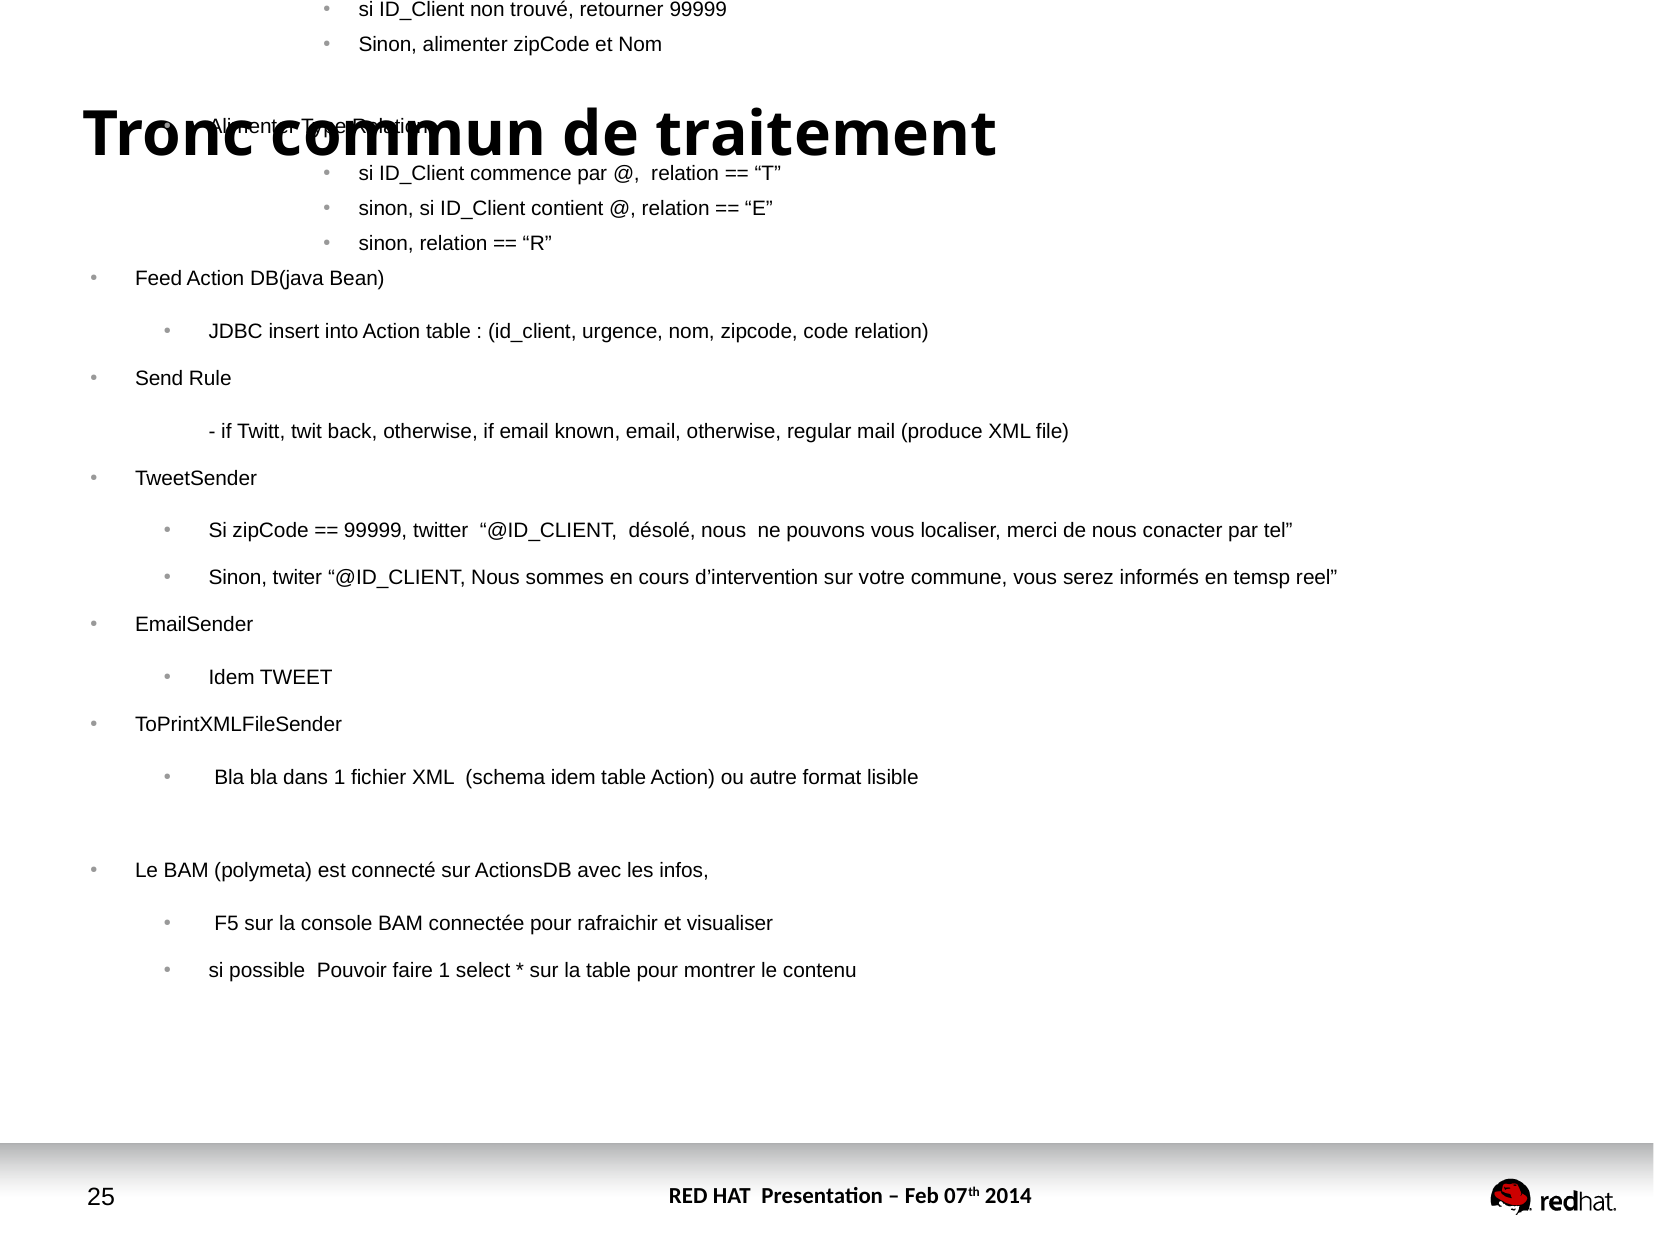

CHECK (Java Bean)
Si zipCode absent, chercher dans le MOCK service (webService ?) ZipCode en fonction de l’ID_Client dans CRM,
si ID_Client non trouvé, retourner 99999
Sinon, alimenter zipCode et Nom
Alimenter Type Relation
si ID_Client commence par @, relation == “T”
sinon, si ID_Client contient @, relation == “E”
sinon, relation == “R”
Feed Action DB(java Bean)
JDBC insert into Action table : (id_client, urgence, nom, zipcode, code relation)
Send Rule
- if Twitt, twit back, otherwise, if email known, email, otherwise, regular mail (produce XML file)
TweetSender
Si zipCode == 99999, twitter “@ID_CLIENT, désolé, nous ne pouvons vous localiser, merci de nous conacter par tel”
Sinon, twiter “@ID_CLIENT, Nous sommes en cours d’intervention sur votre commune, vous serez informés en temsp reel”
EmailSender
Idem TWEET
ToPrintXMLFileSender
 Bla bla dans 1 fichier XML (schema idem table Action) ou autre format lisible
Le BAM (polymeta) est connecté sur ActionsDB avec les infos,
 F5 sur la console BAM connectée pour rafraichir et visualiser
si possible Pouvoir faire 1 select * sur la table pour montrer le contenu
# Tronc commun de traitement